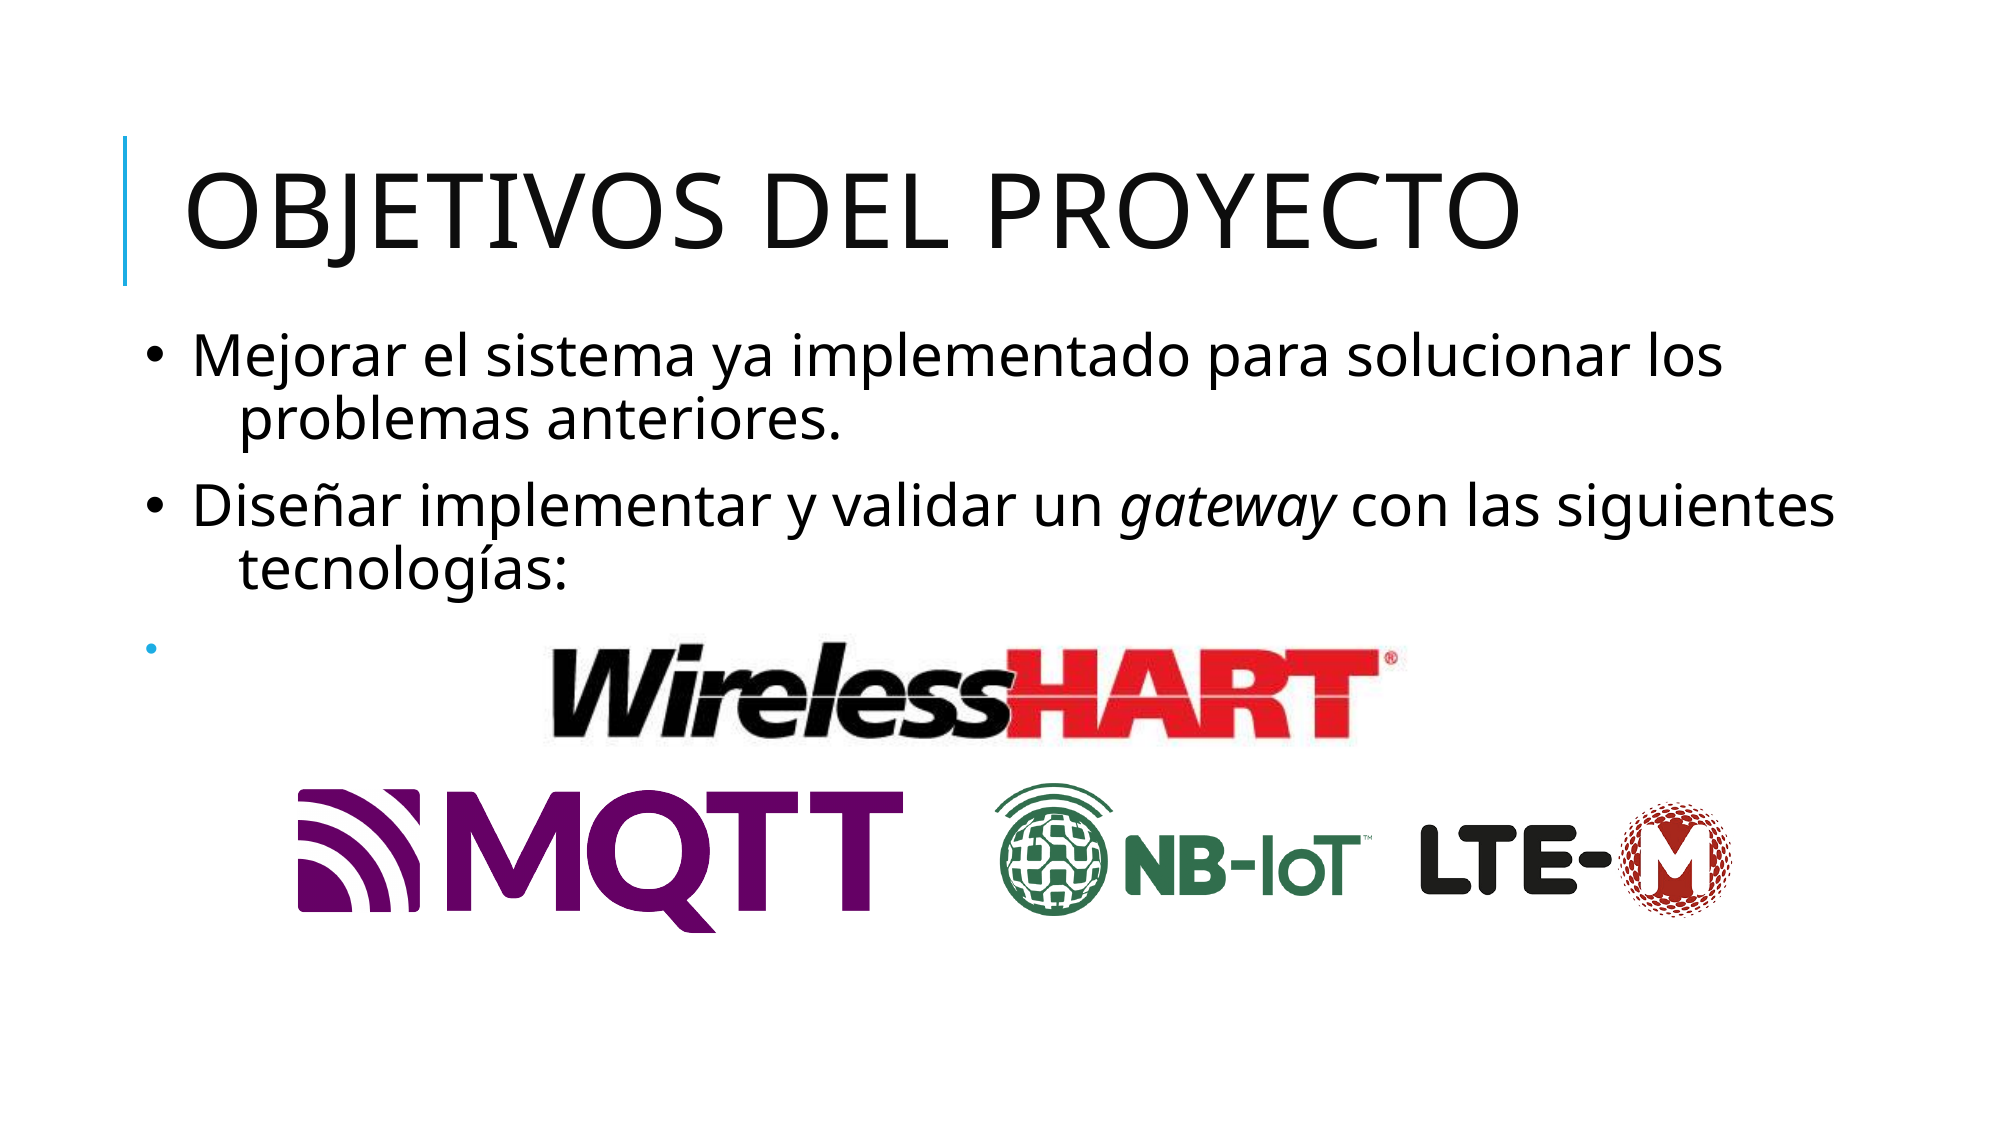

# Objetivos del proyecto
Mejorar el sistema ya implementado para solucionar los problemas anteriores.
Diseñar implementar y validar un gateway con las siguientes tecnologías: